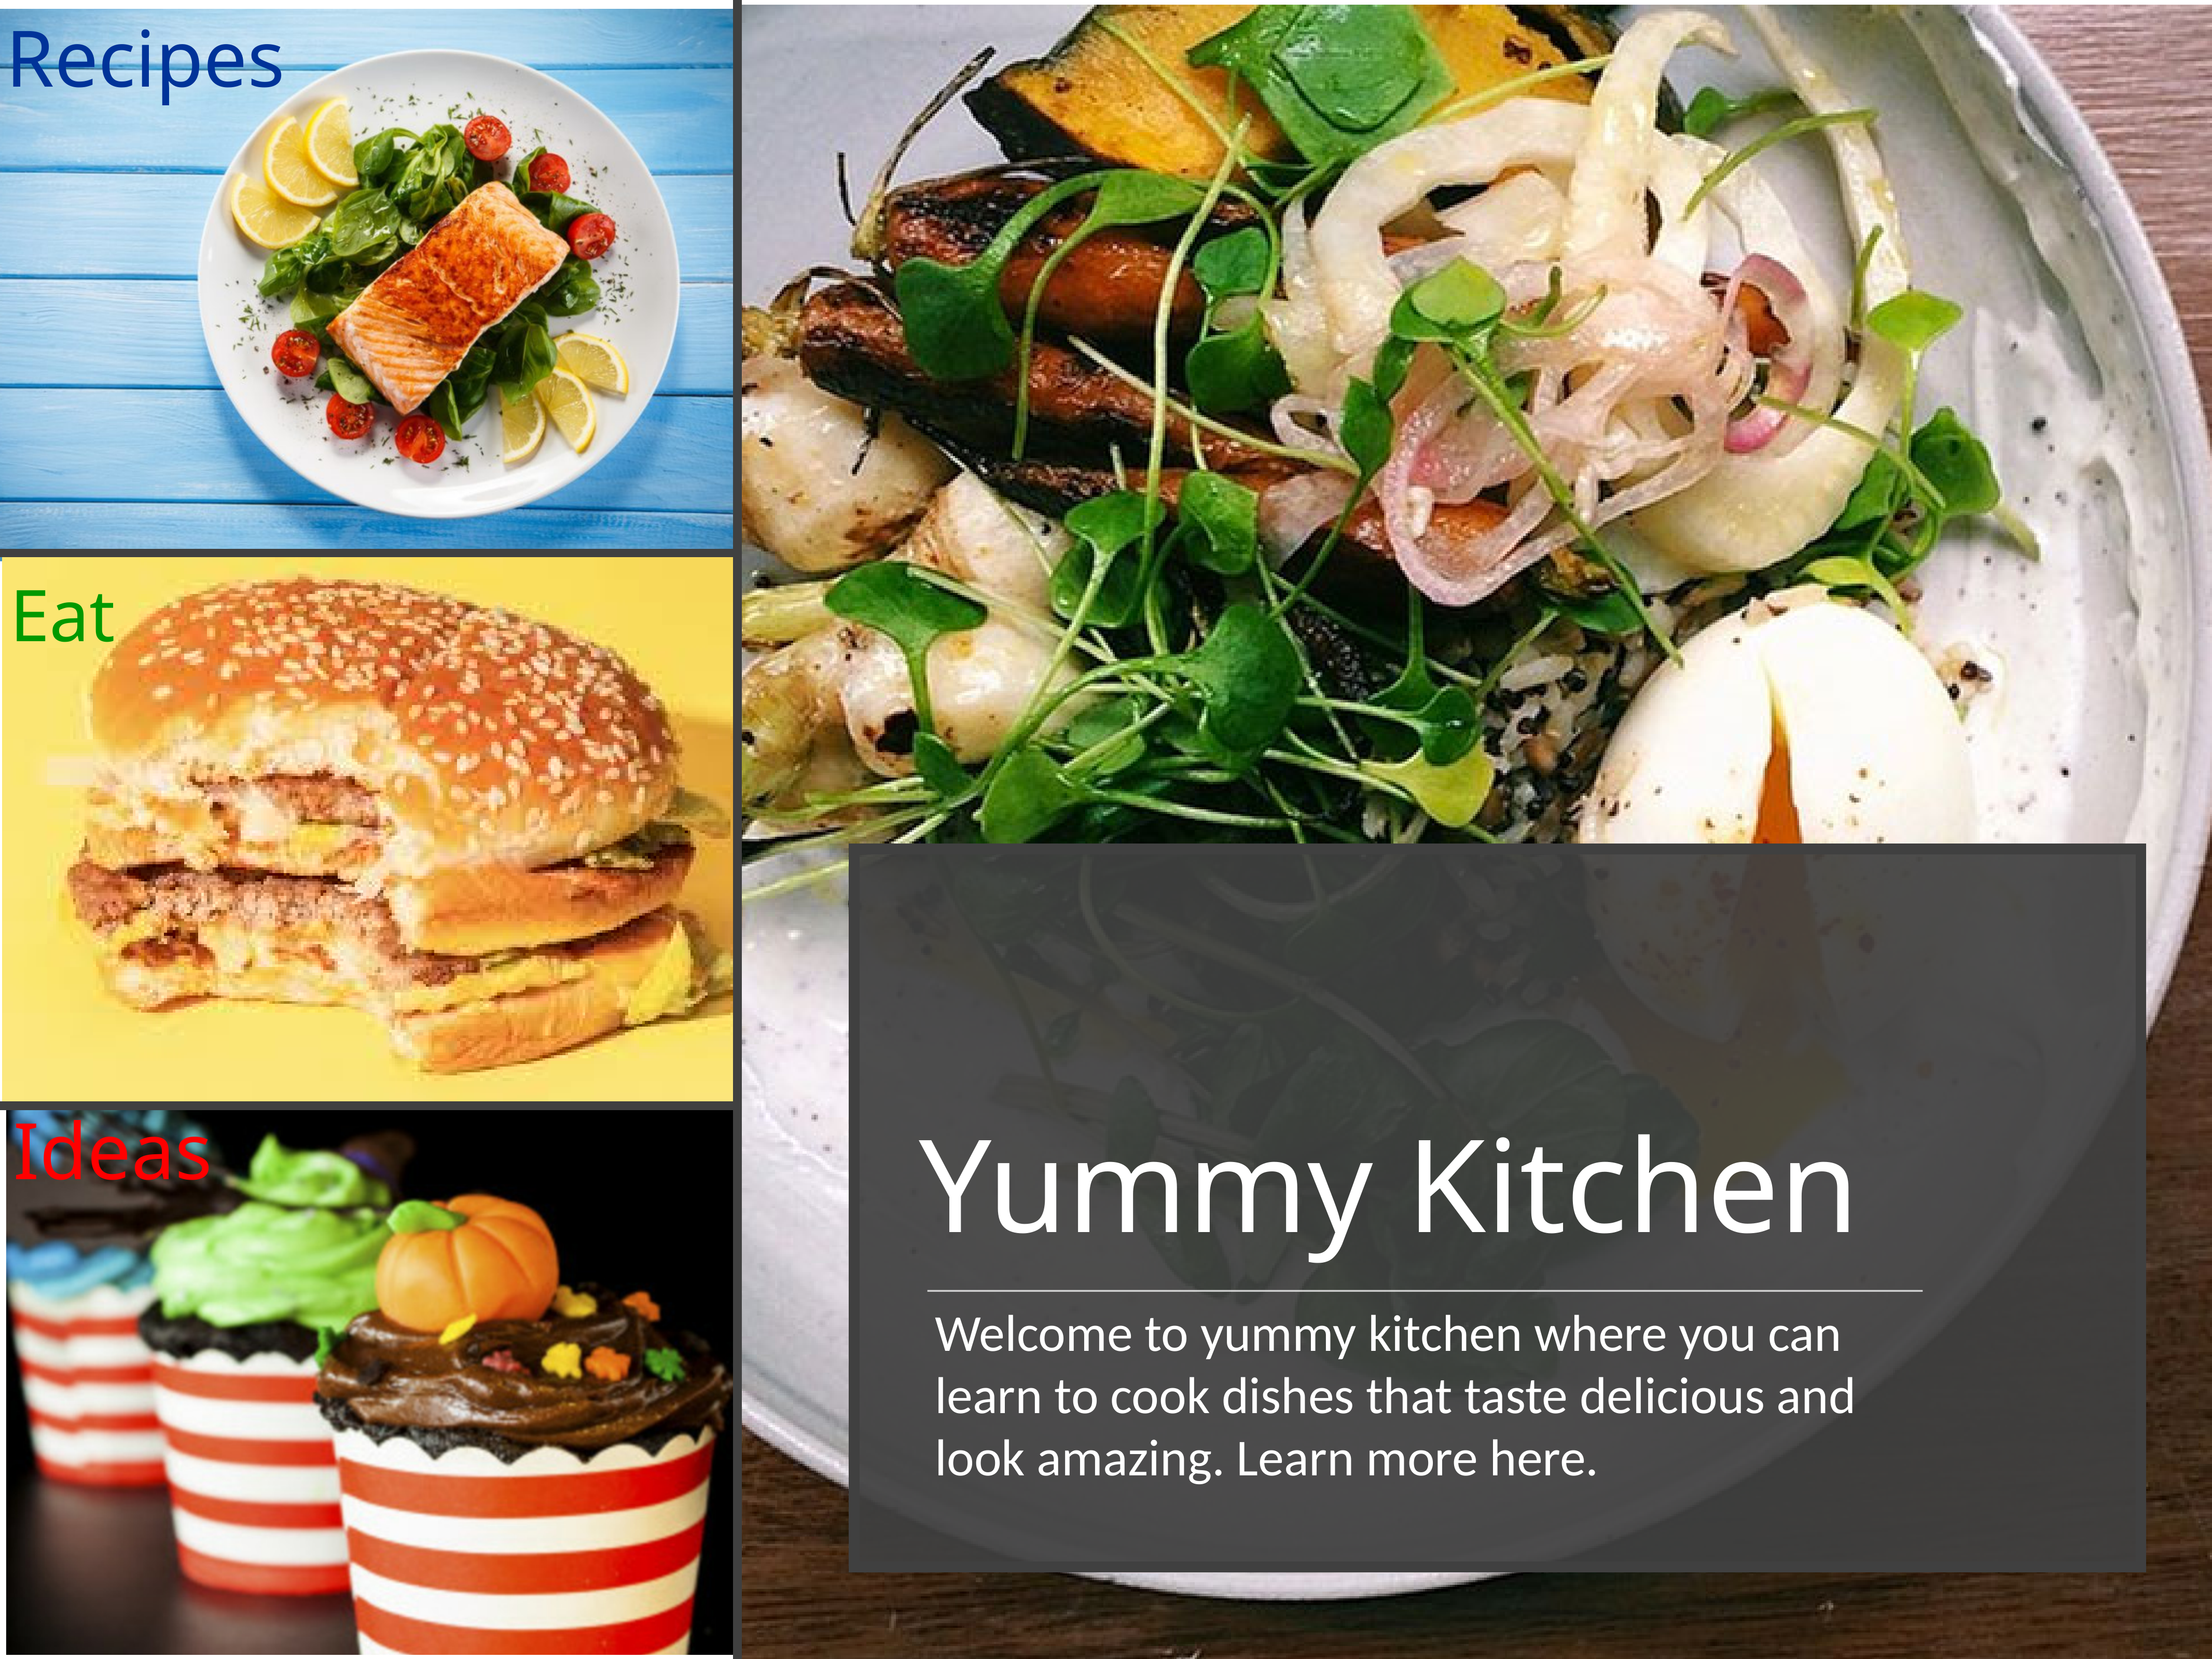

Recipes
Eat
# Yummy Kitchen
Ideas
Welcome to yummy kitchen where you can learn to cook dishes that taste delicious and look amazing. Learn more here.